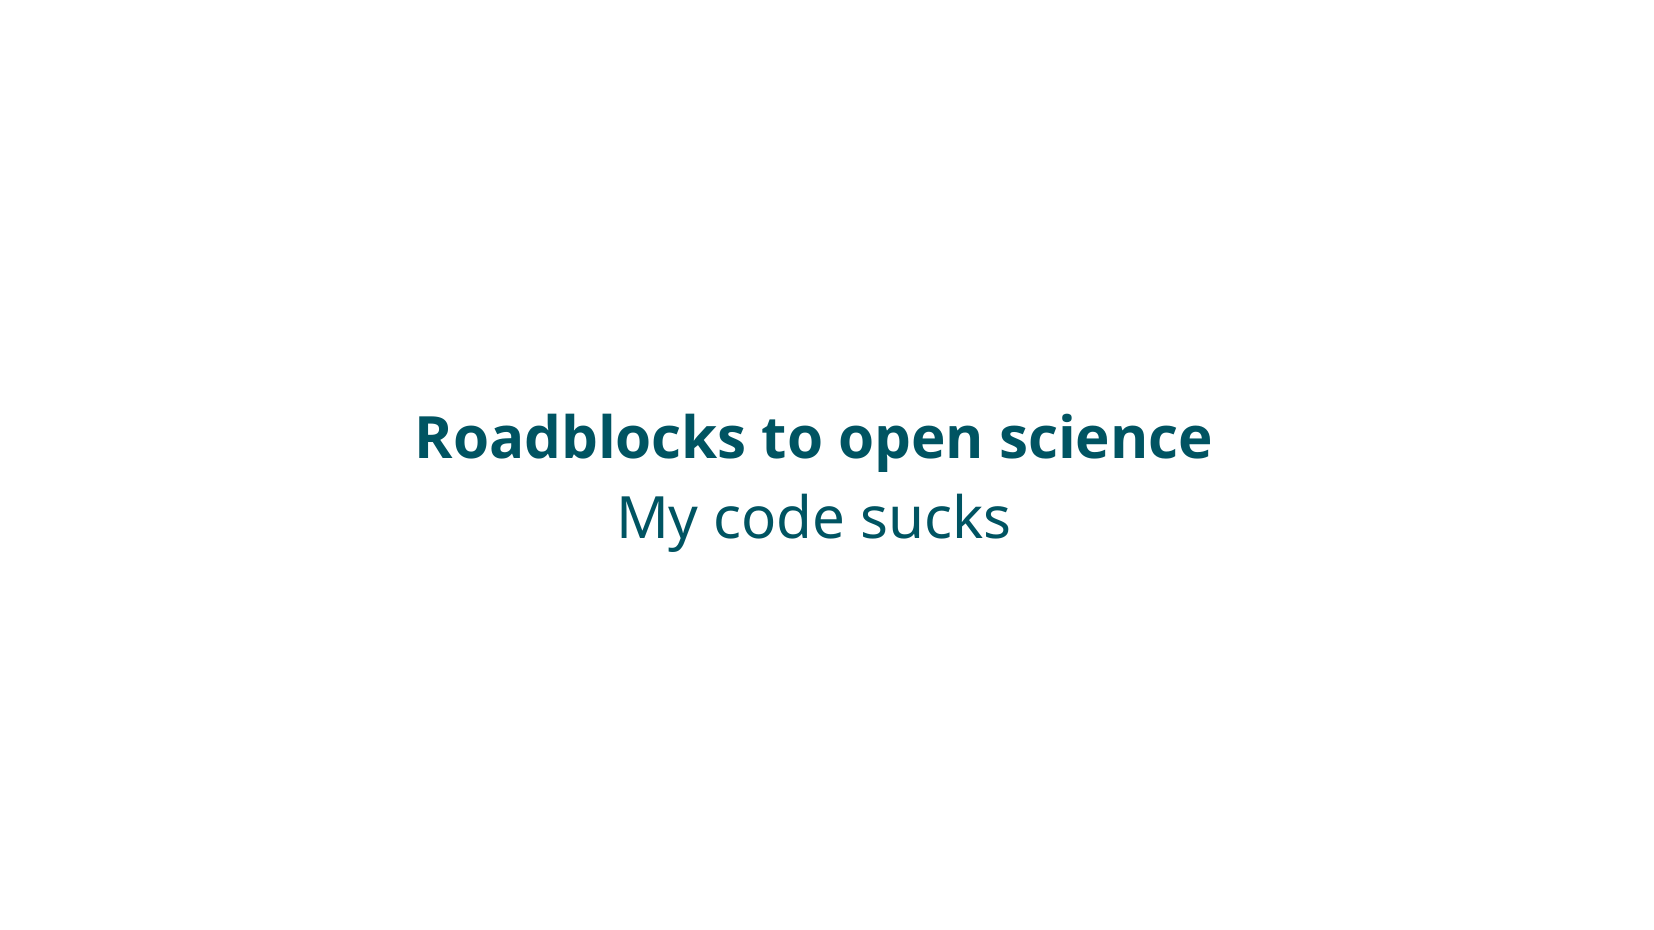

Roadblocks to open science
My code sucks